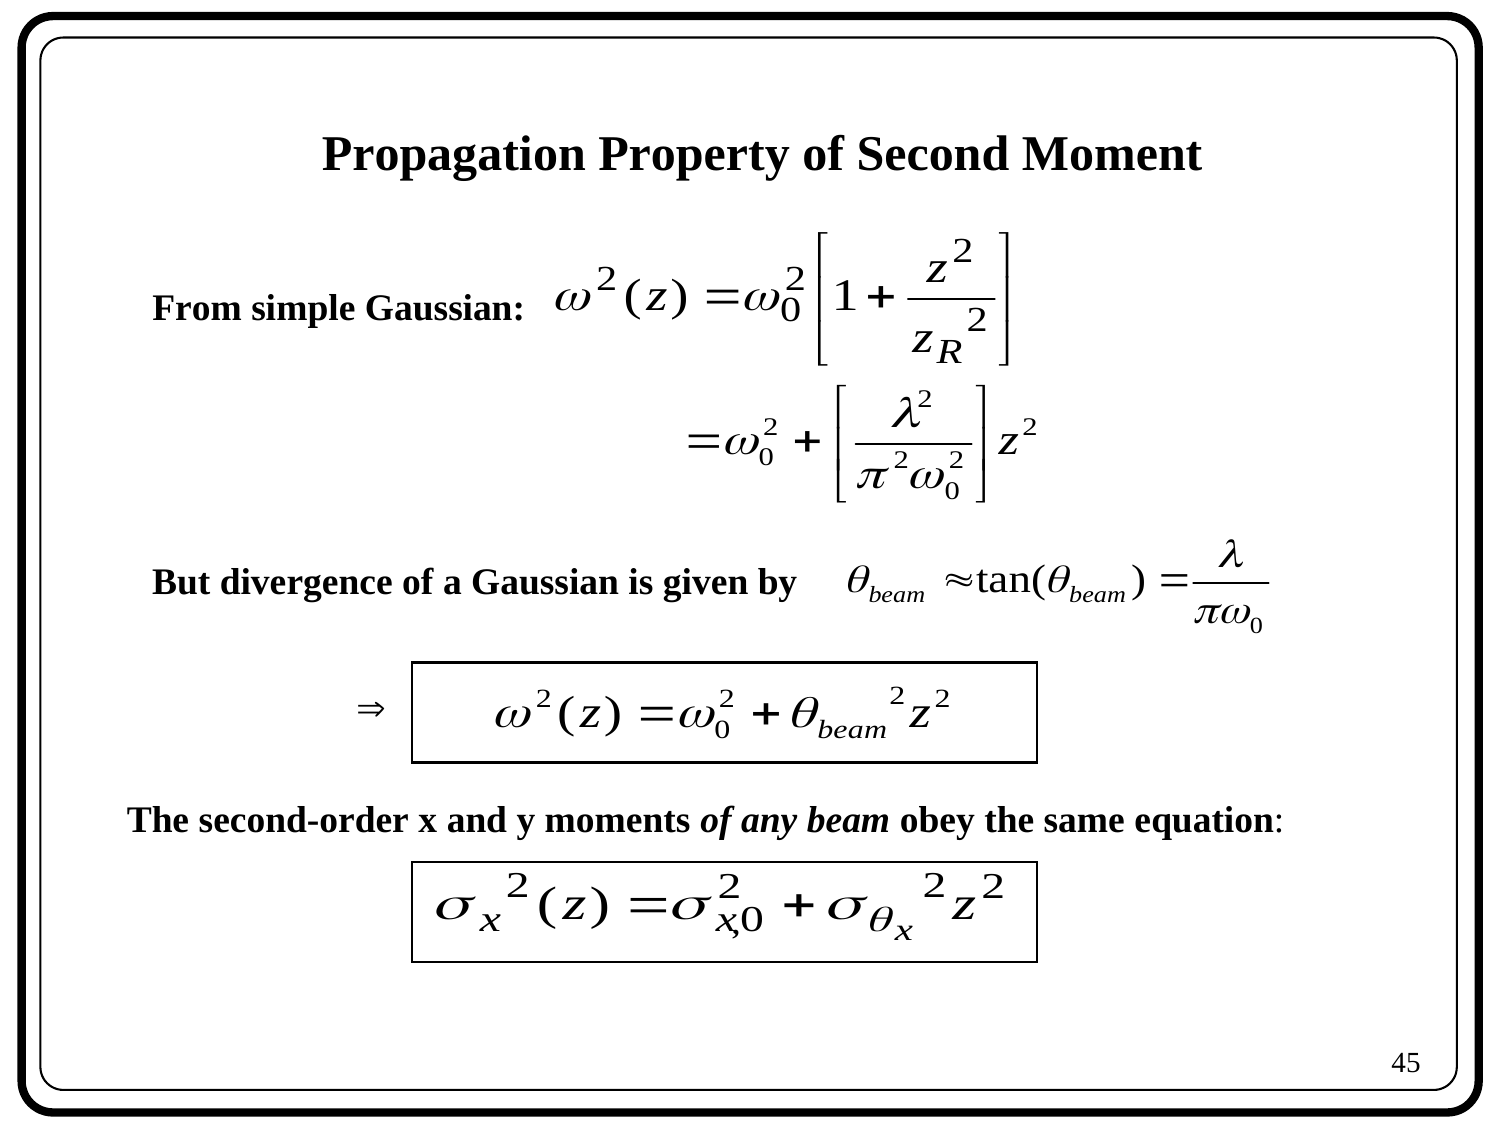

# Propagation Property of Second Moment
From simple Gaussian:
But divergence of a Gaussian is given by

The second-order x and y moments of any beam obey the same equation:
,